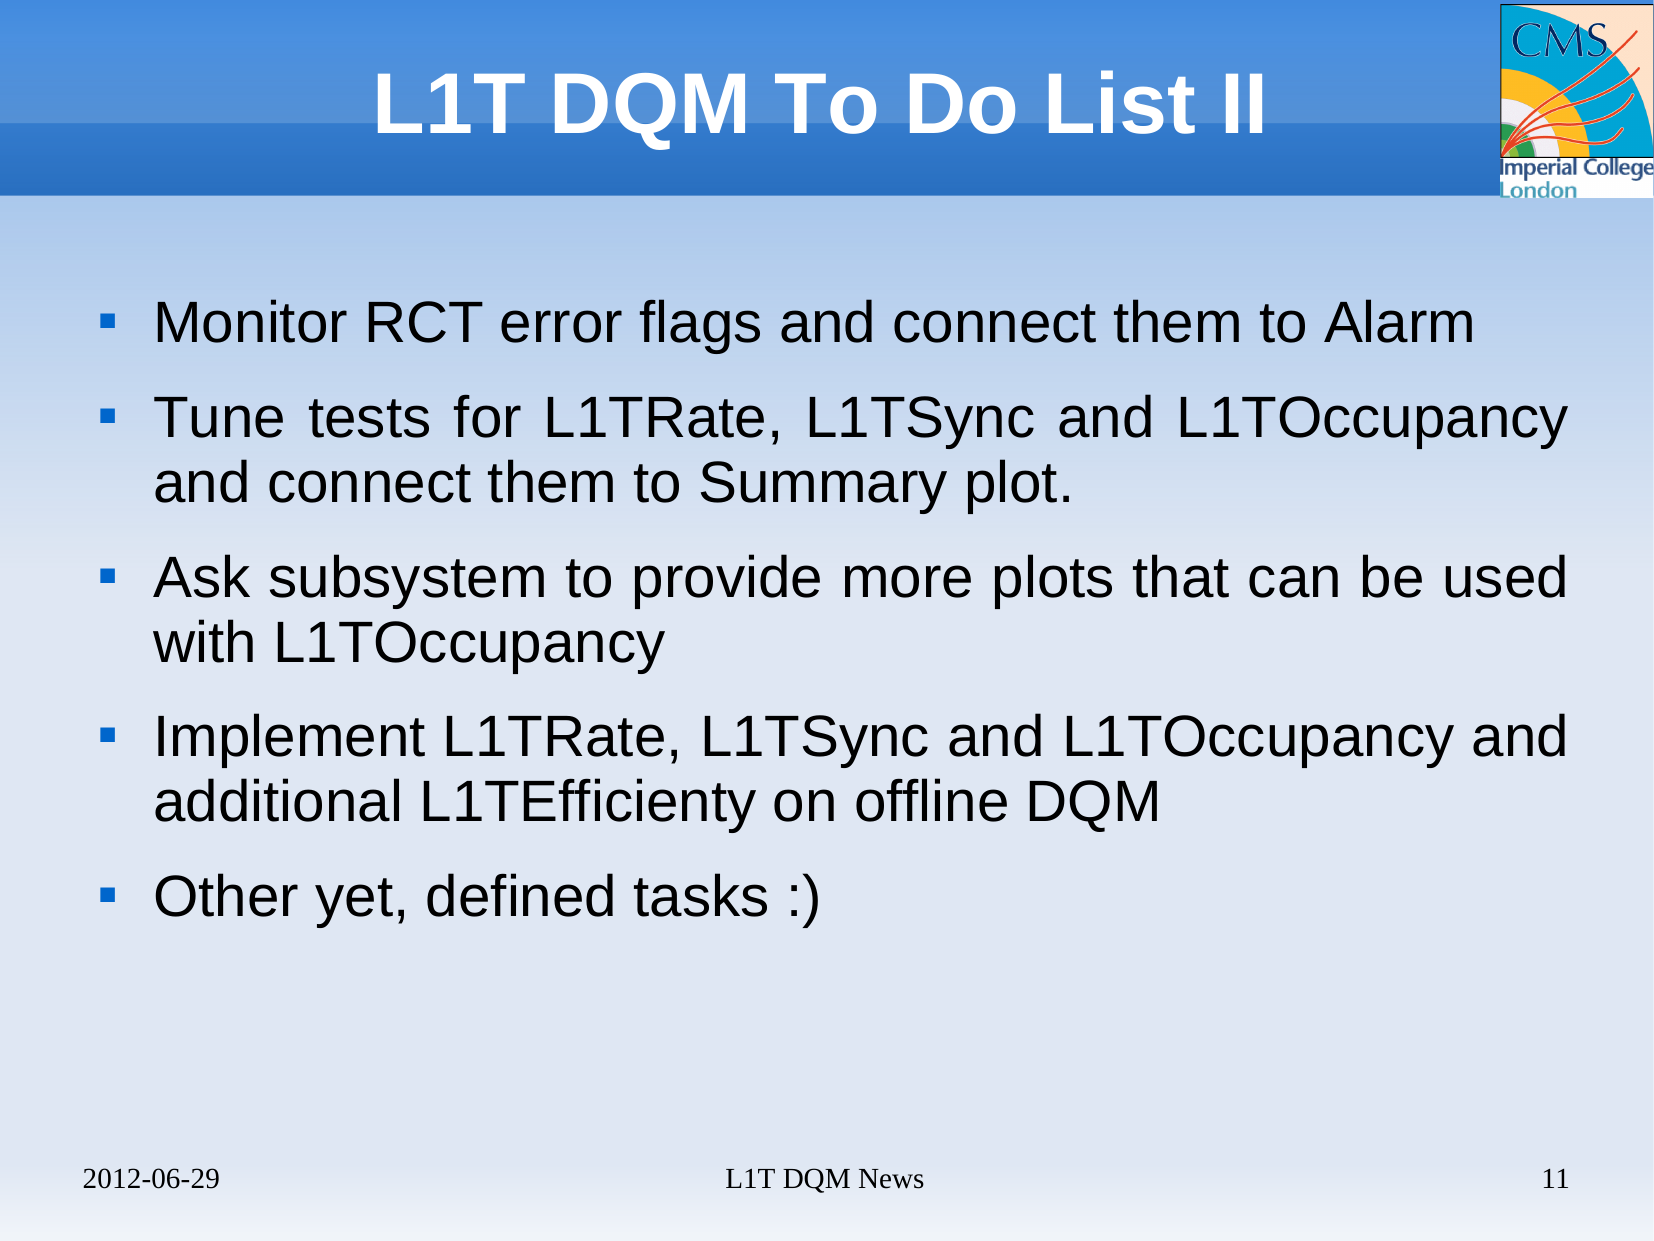

# L1T DQM To Do List II
Monitor RCT error flags and connect them to Alarm
Tune tests for L1TRate, L1TSync and L1TOccupancy and connect them to Summary plot.
Ask subsystem to provide more plots that can be used with L1TOccupancy
Implement L1TRate, L1TSync and L1TOccupancy and additional L1TEfficienty on offline DQM
Other yet, defined tasks :)
2012-06-29
L1T DQM News
11